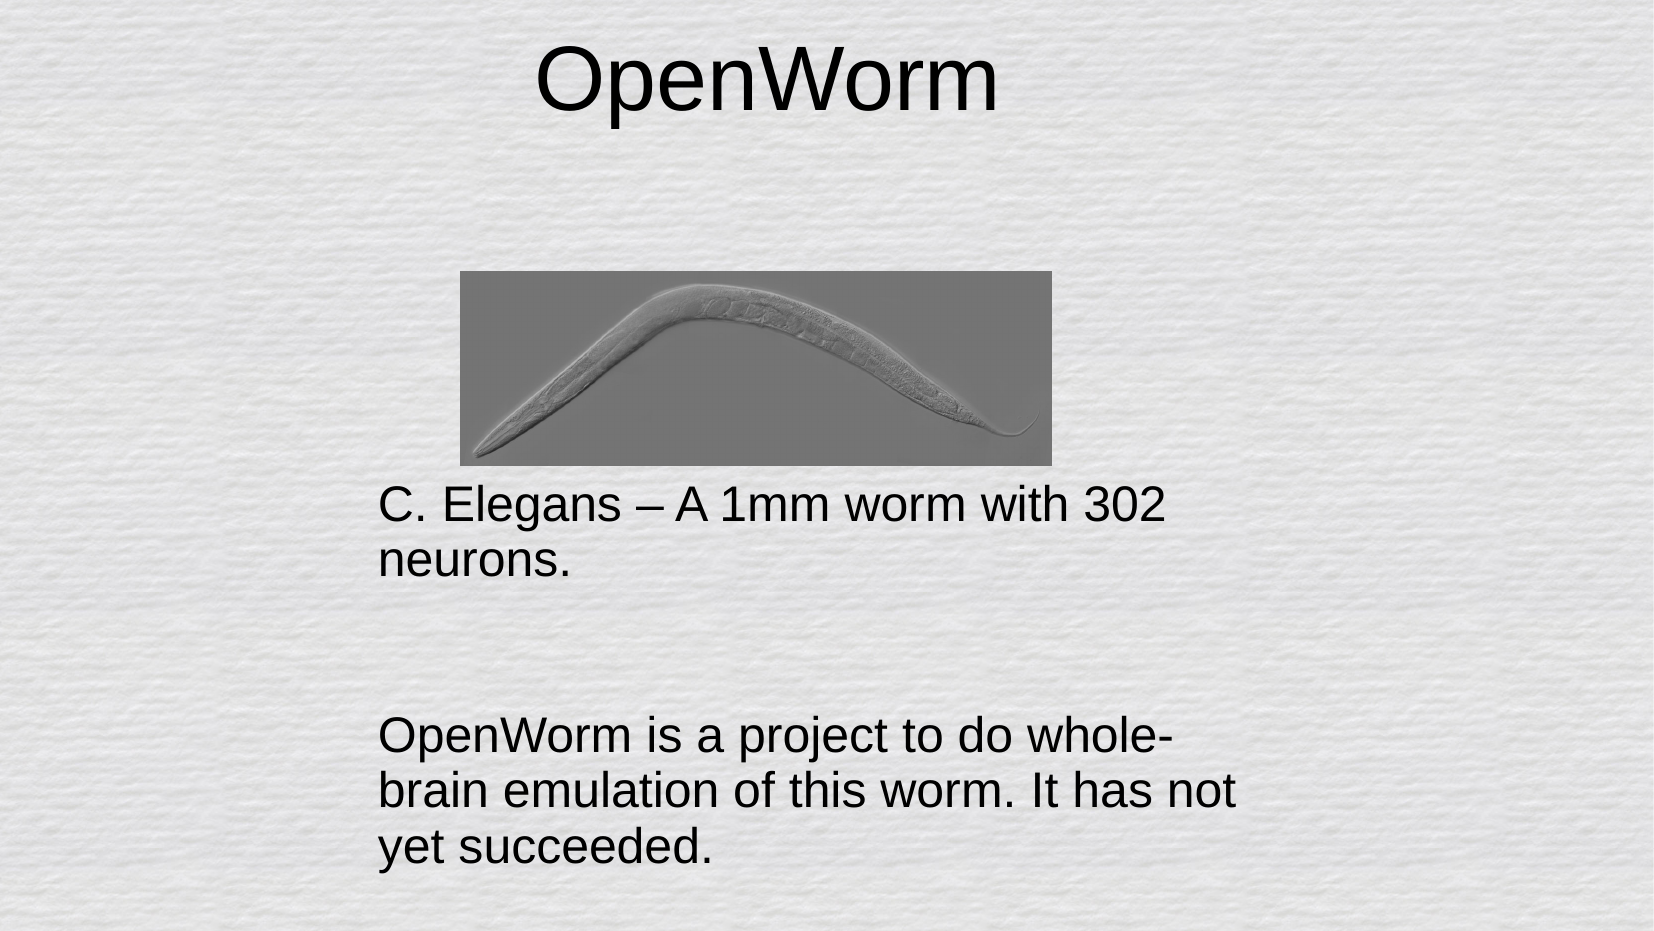

# OpenWorm
C. Elegans – A 1mm worm with 302 neurons.
OpenWorm is a project to do whole-brain emulation of this worm. It has not yet succeeded.